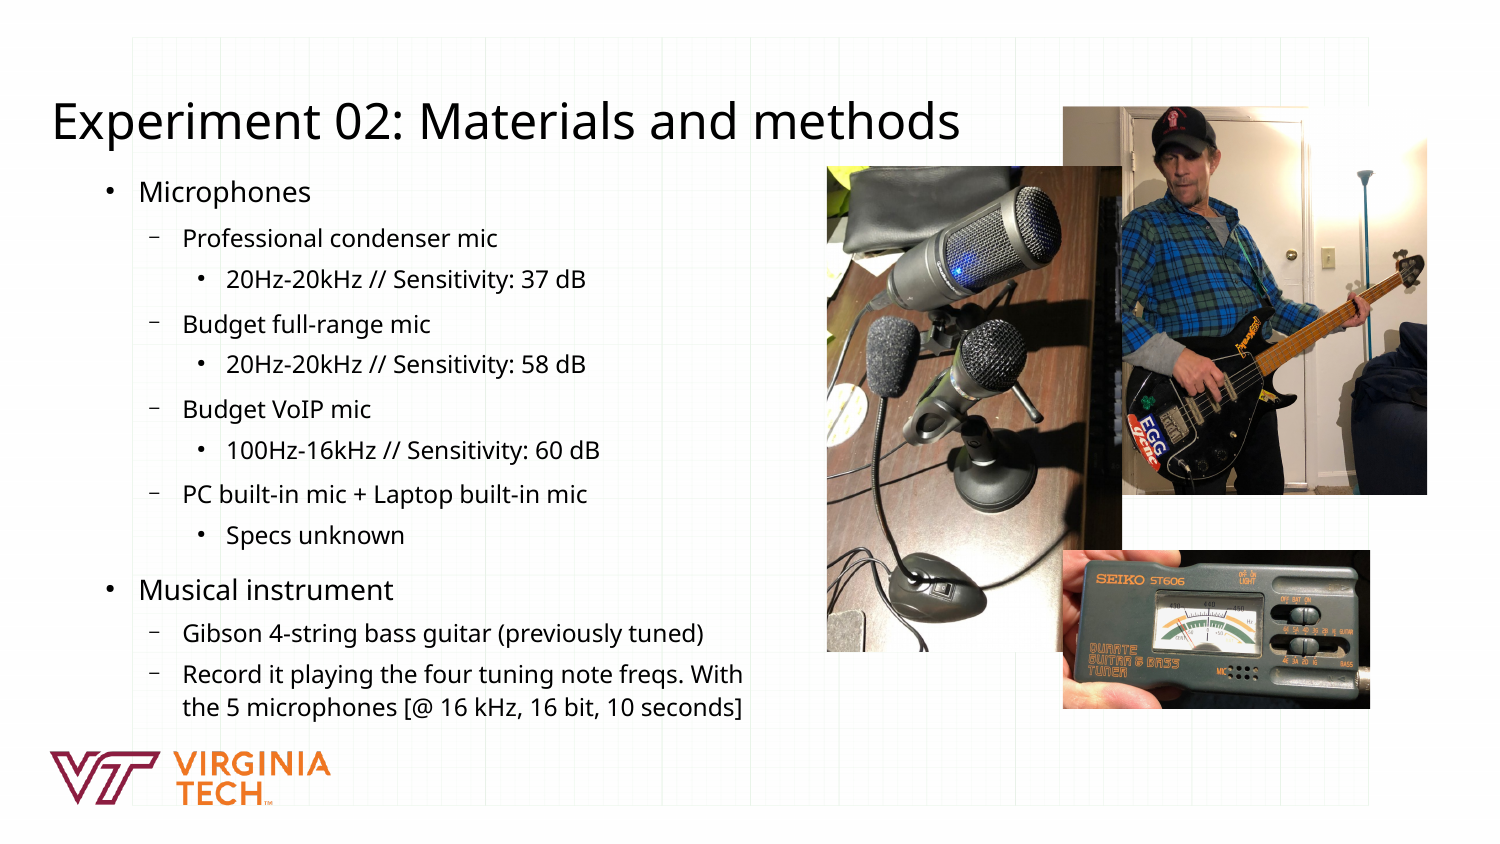

# Experiment 02: Materials and methods
Microphones
Professional condenser mic
20Hz-20kHz // Sensitivity: 37 dB
Budget full-range mic
20Hz-20kHz // Sensitivity: 58 dB
Budget VoIP mic
100Hz-16kHz // Sensitivity: 60 dB
PC built-in mic + Laptop built-in mic
Specs unknown
Musical instrument
Gibson 4-string bass guitar (previously tuned)
Record it playing the four tuning note freqs. With the 5 microphones [@ 16 kHz, 16 bit, 10 seconds]